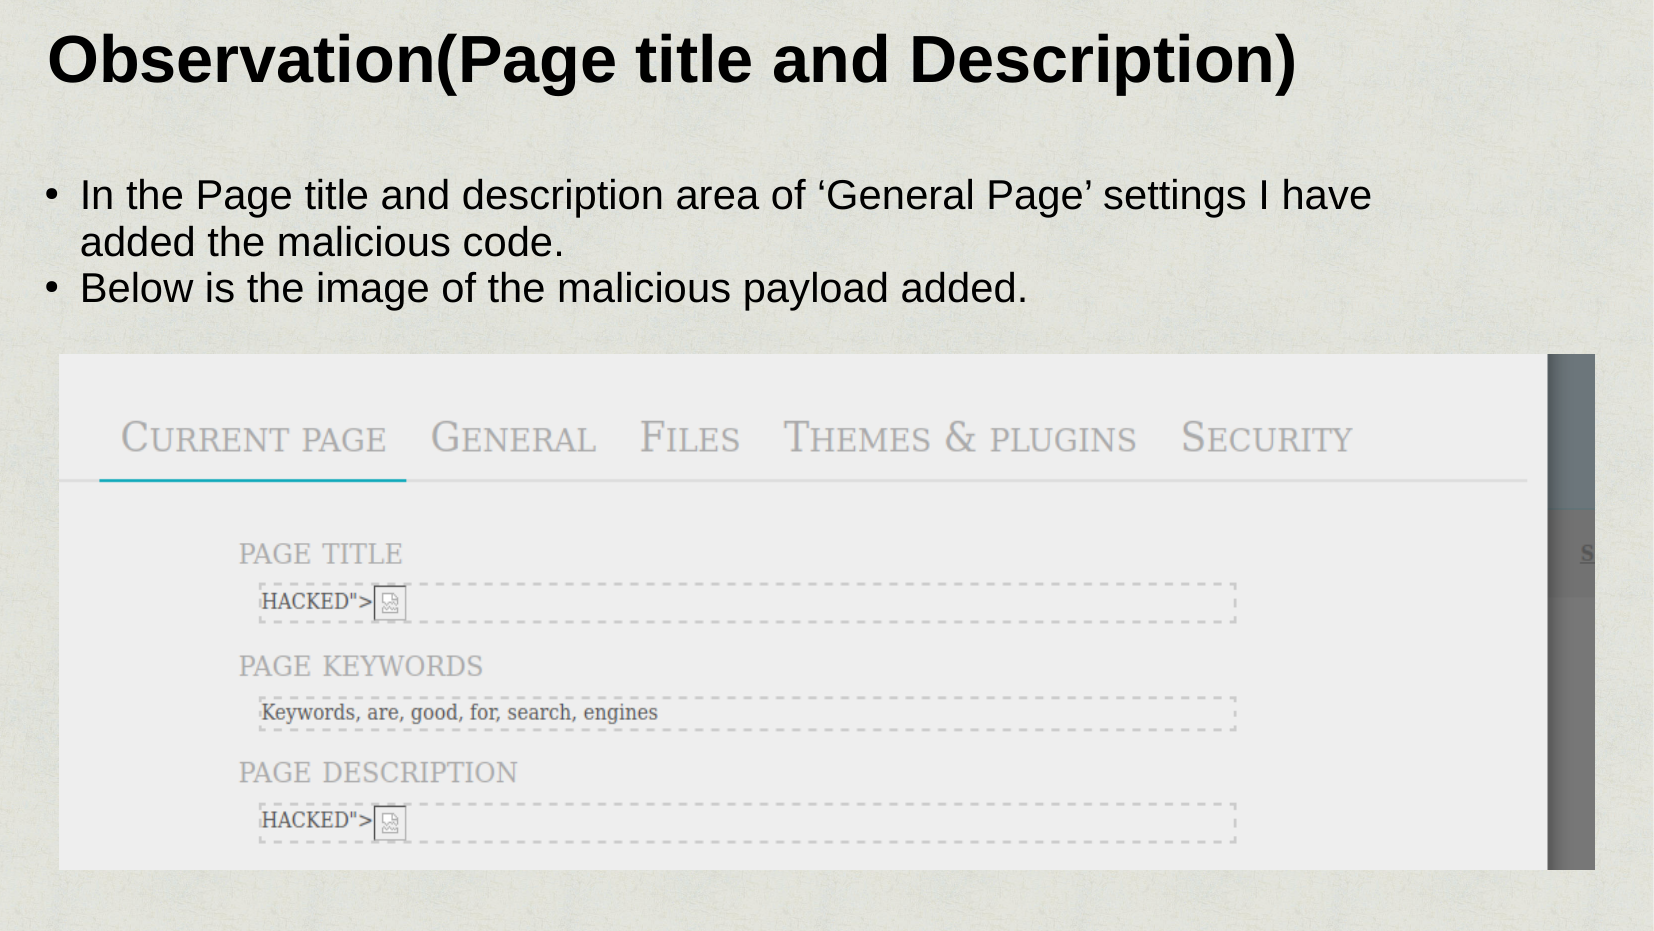

# Observation(Page title and Description)
In the Page title and description area of ‘General Page’ settings I have added the malicious code.
Below is the image of the malicious payload added.